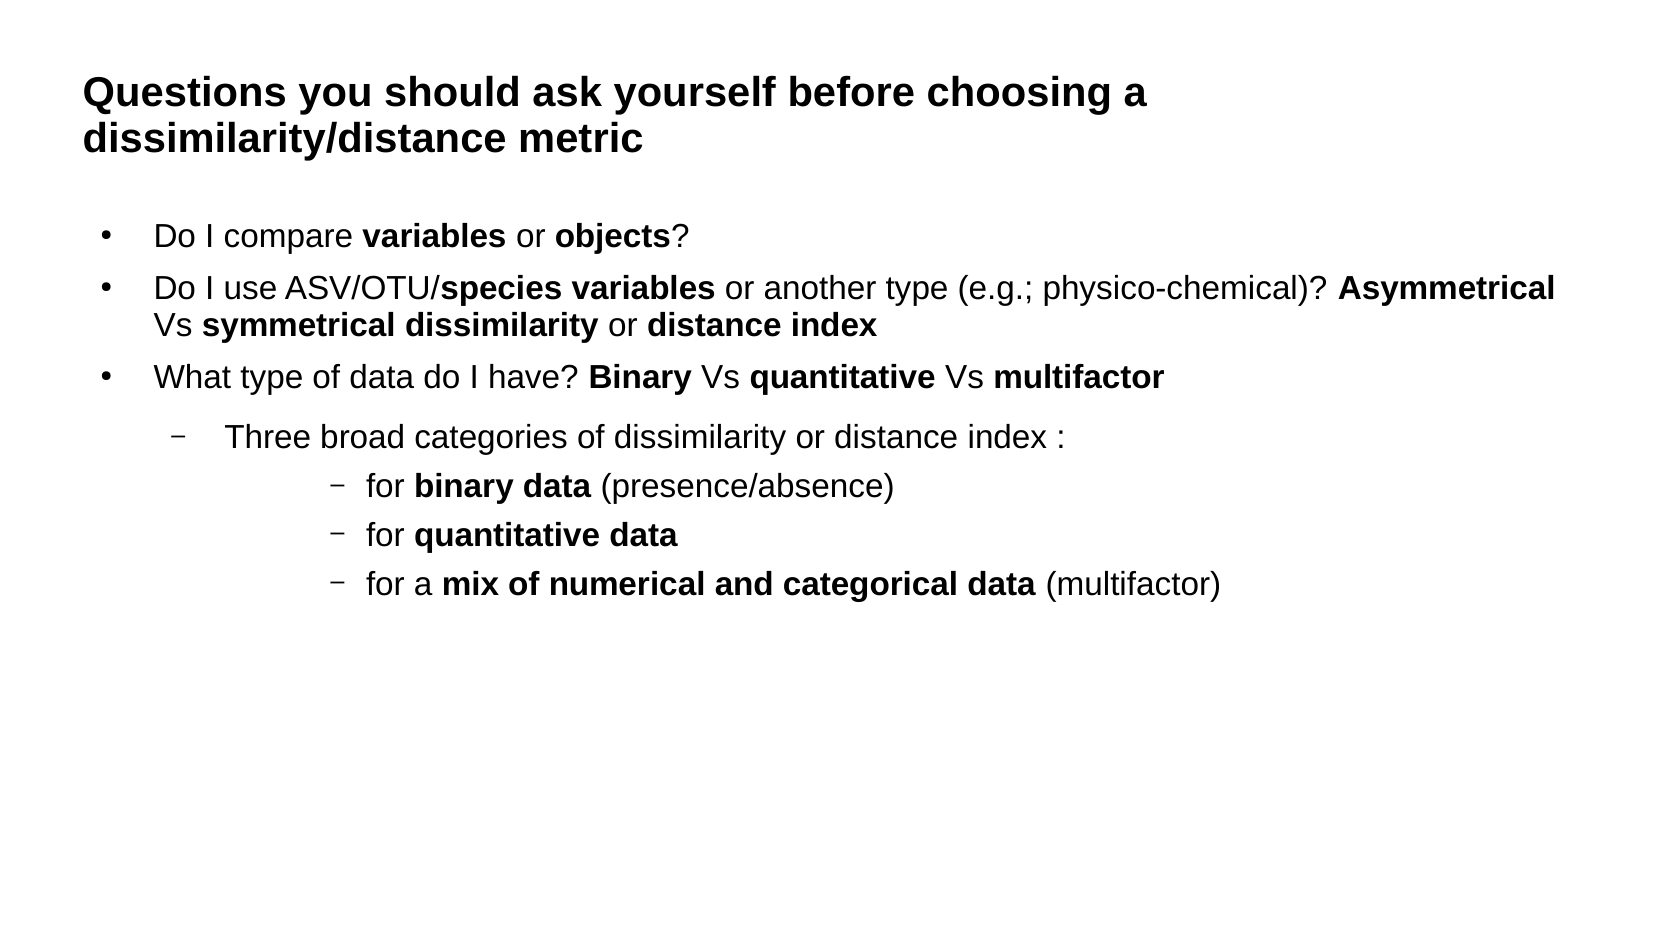

# Questions you should ask yourself before choosing a dissimilarity/distance metric
Do I compare variables or objects?
Do I use ASV/OTU/species variables or another type (e.g.; physico-chemical)? Asymmetrical Vs symmetrical dissimilarity or distance index
What type of data do I have? Binary Vs quantitative Vs multifactor
Three broad categories of dissimilarity or distance index :
for binary data (presence/absence)
for quantitative data
for a mix of numerical and categorical data (multifactor)